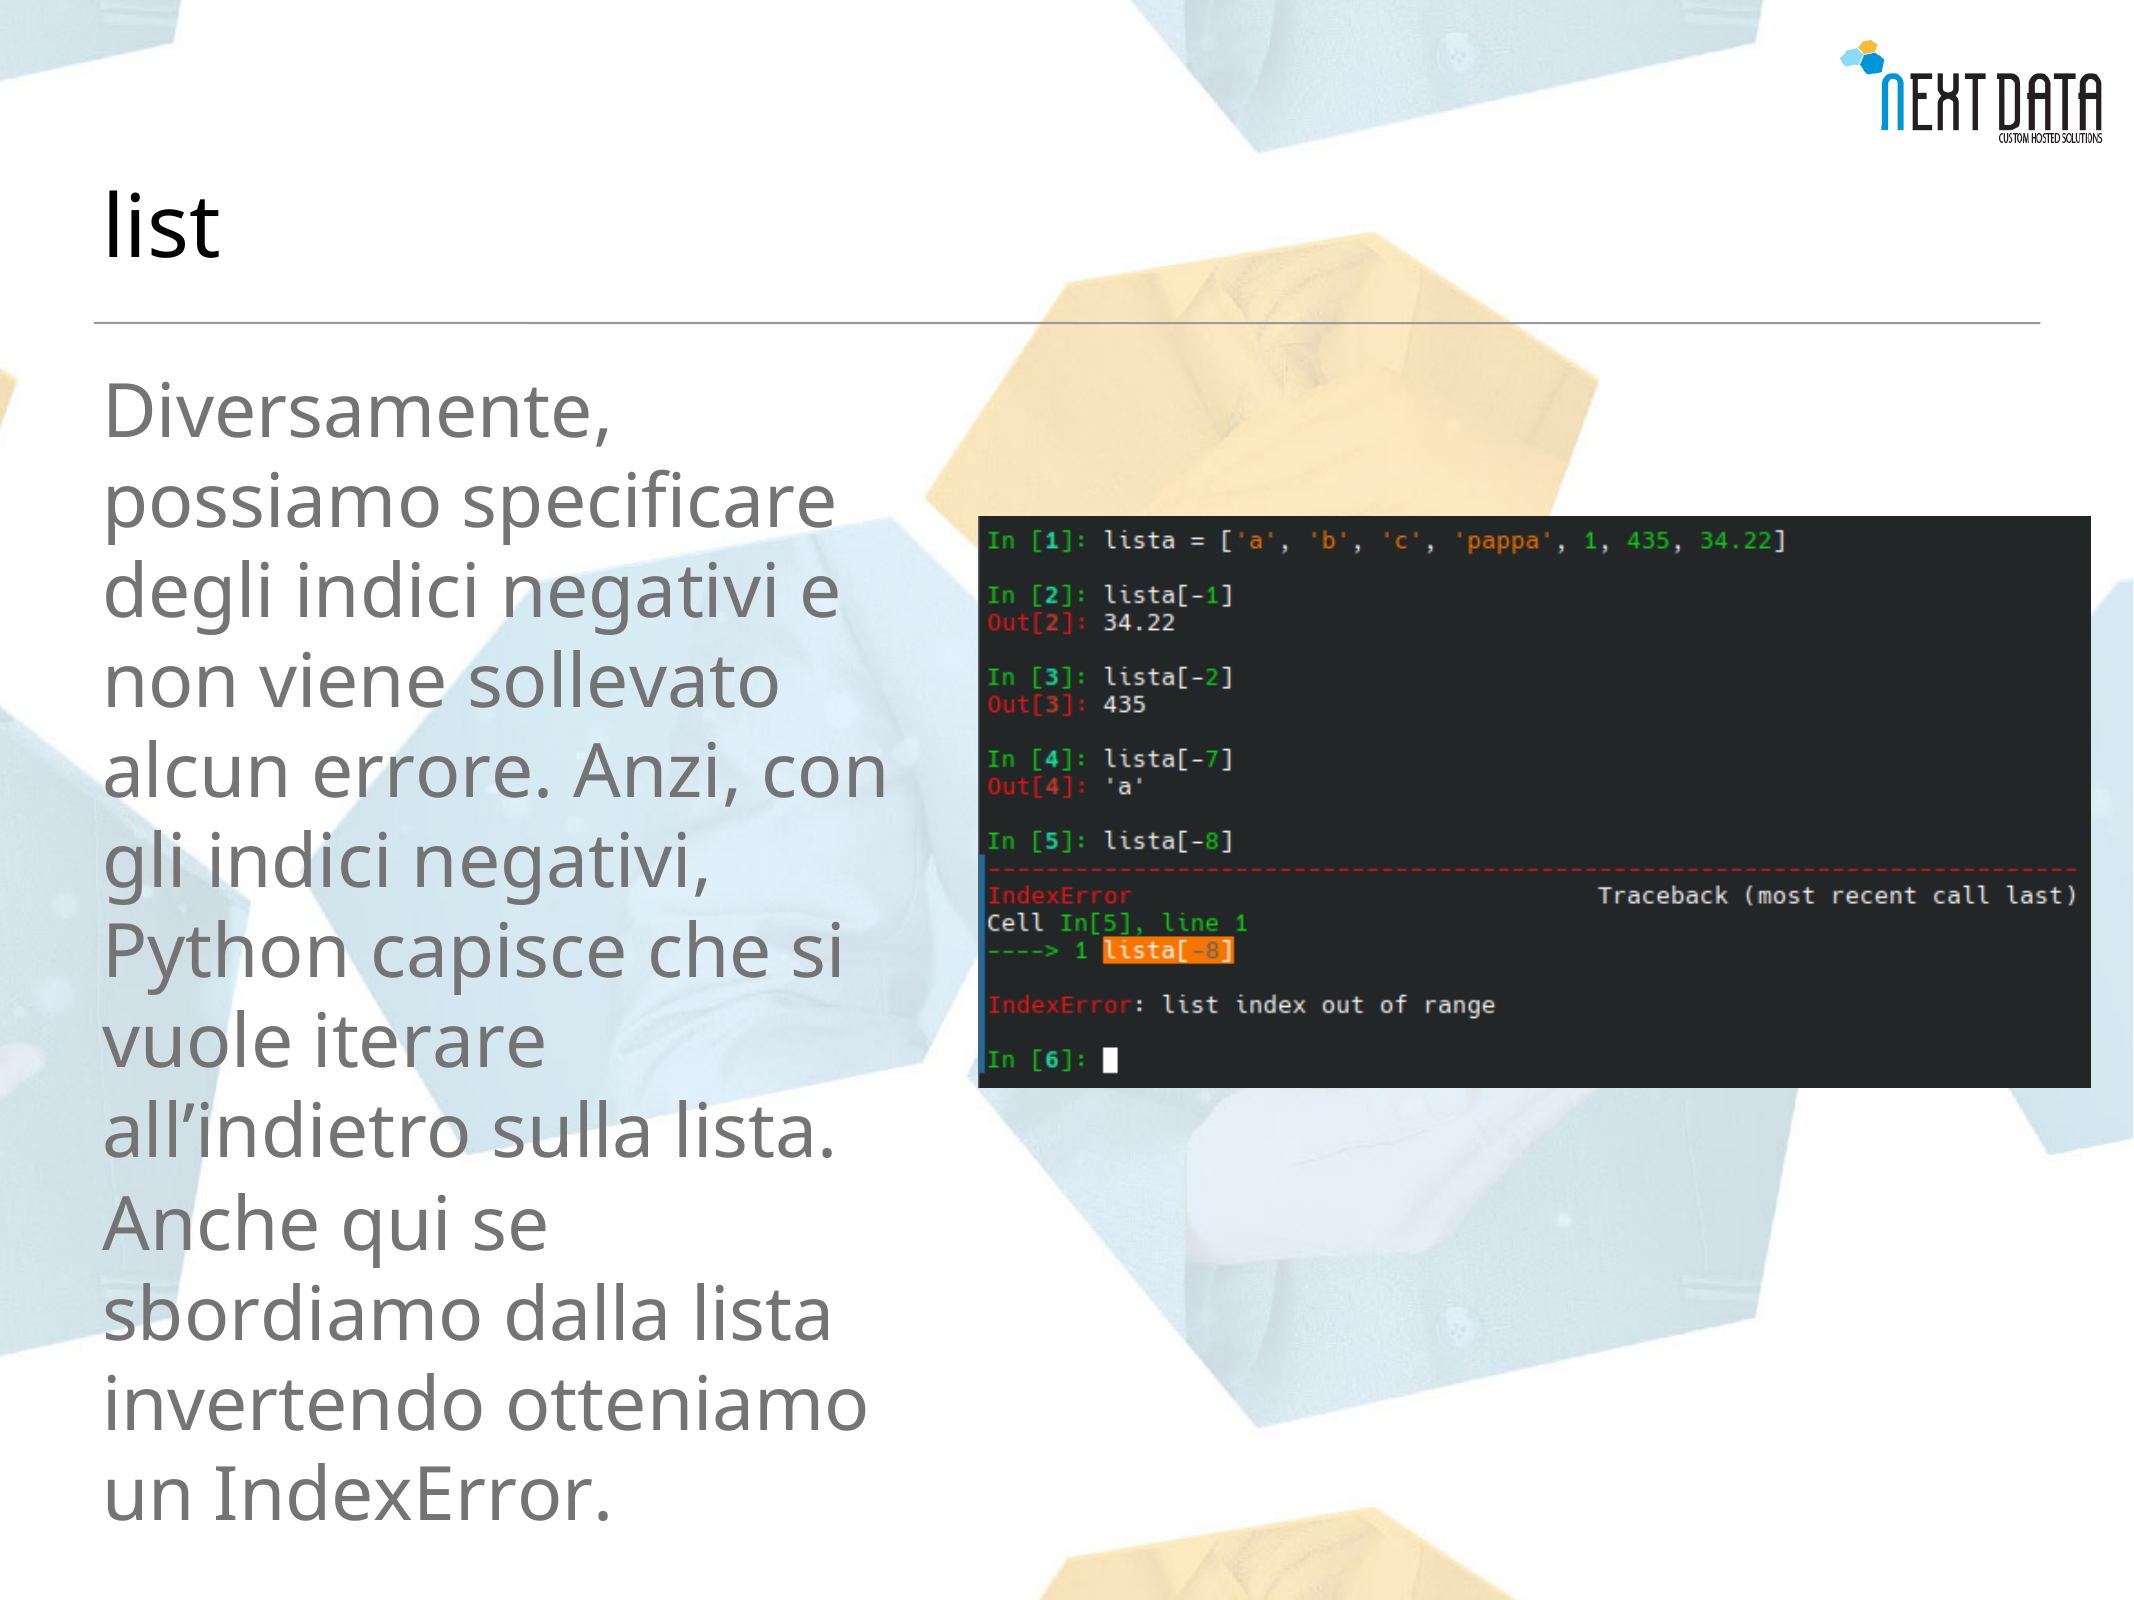

list
Diversamente, possiamo specificare degli indici negativi e non viene sollevato alcun errore. Anzi, con gli indici negativi, Python capisce che si vuole iterare all’indietro sulla lista.
Anche qui se sbordiamo dalla lista invertendo otteniamo un IndexError.